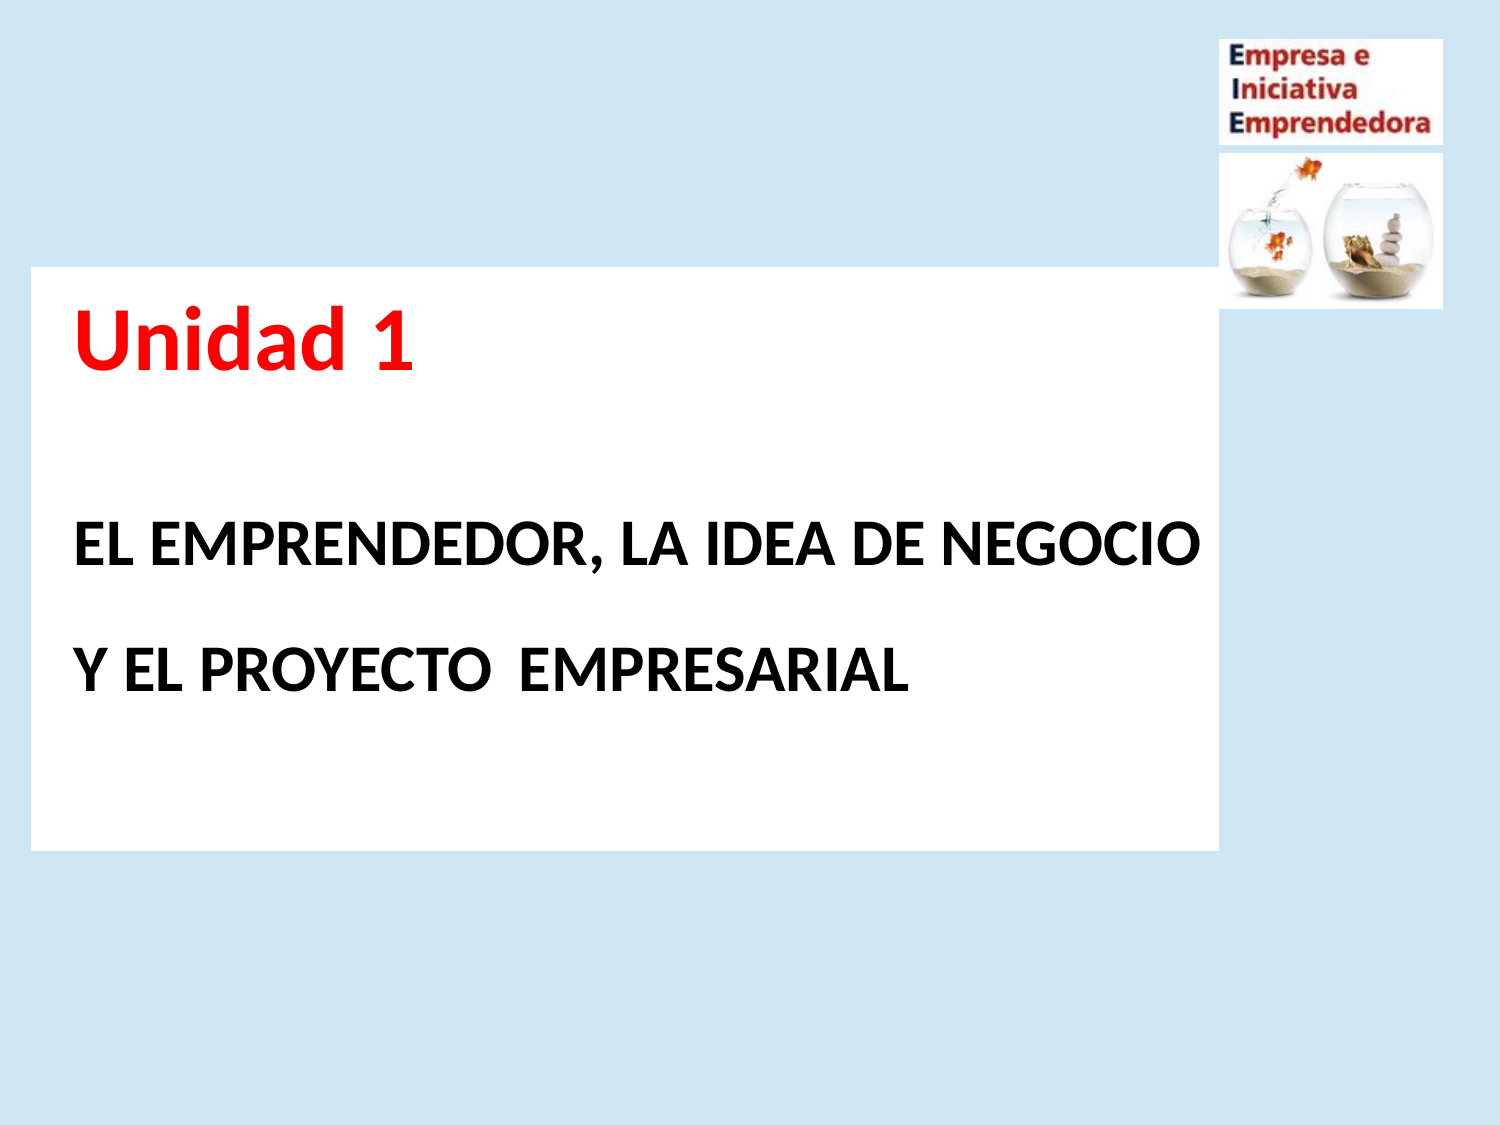

Unidad 1
EL EMPRENDEDOR, LA IDEA DE NEGOCIO Y EL PROYECTO EMPRESARIAL